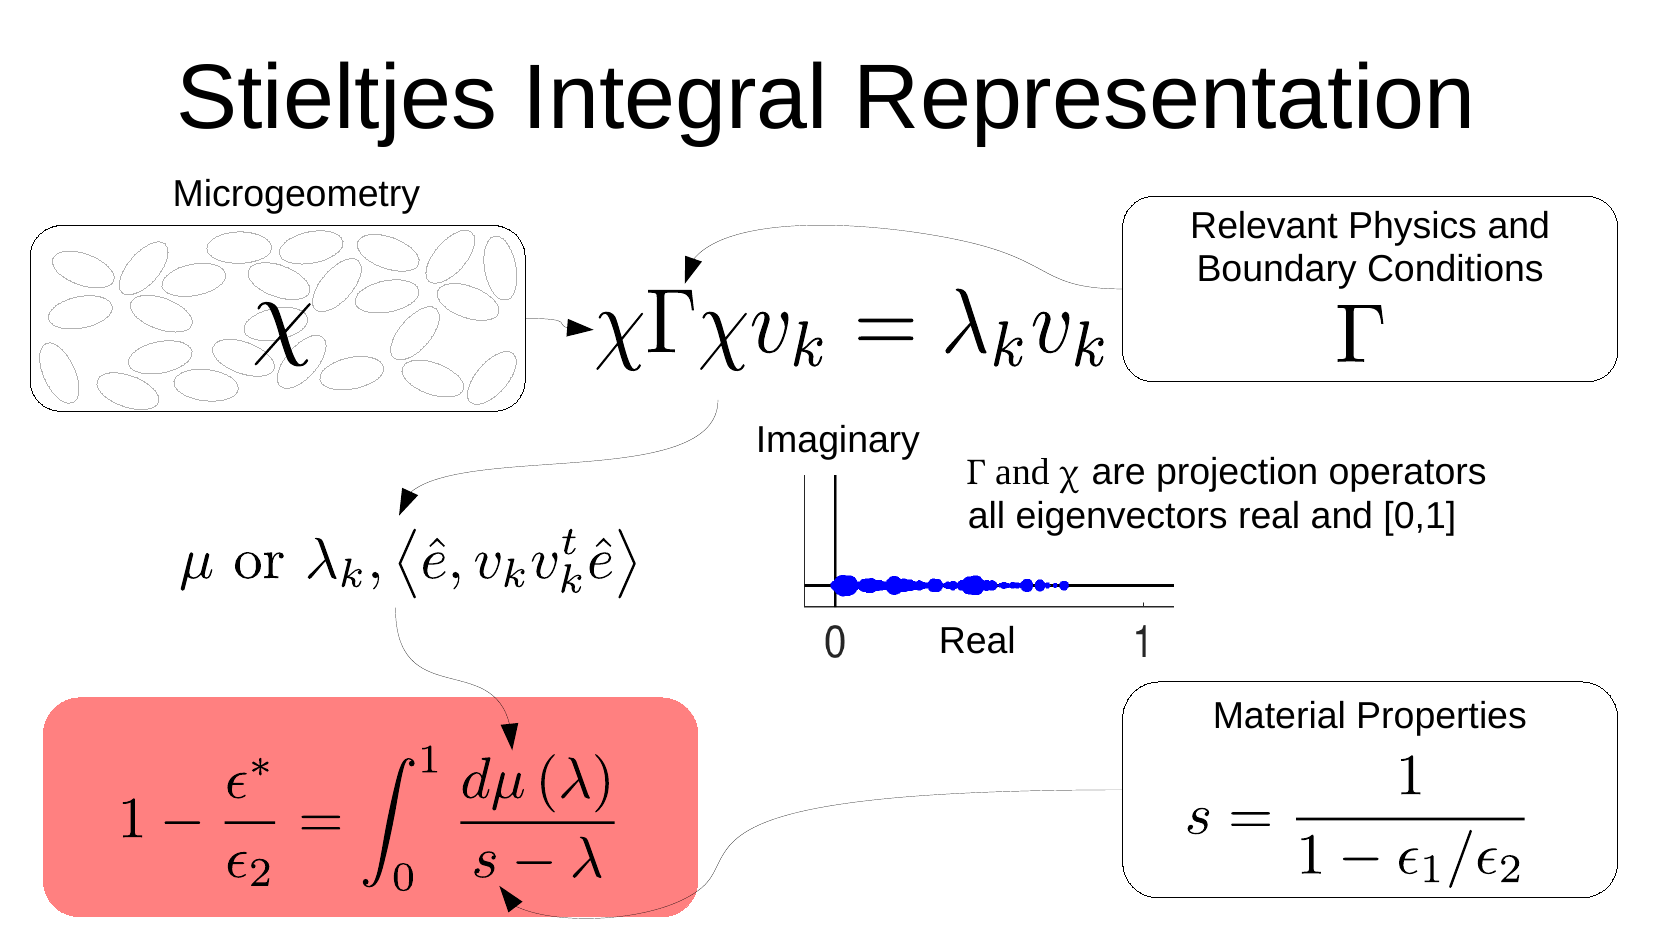

# Stieltjes Integral Representation
Microgeometry
Relevant Physics and
Boundary Conditions
Imaginary
Γ and χ are projection operators
all eigenvectors real and [0,1]
Real
Material Properties